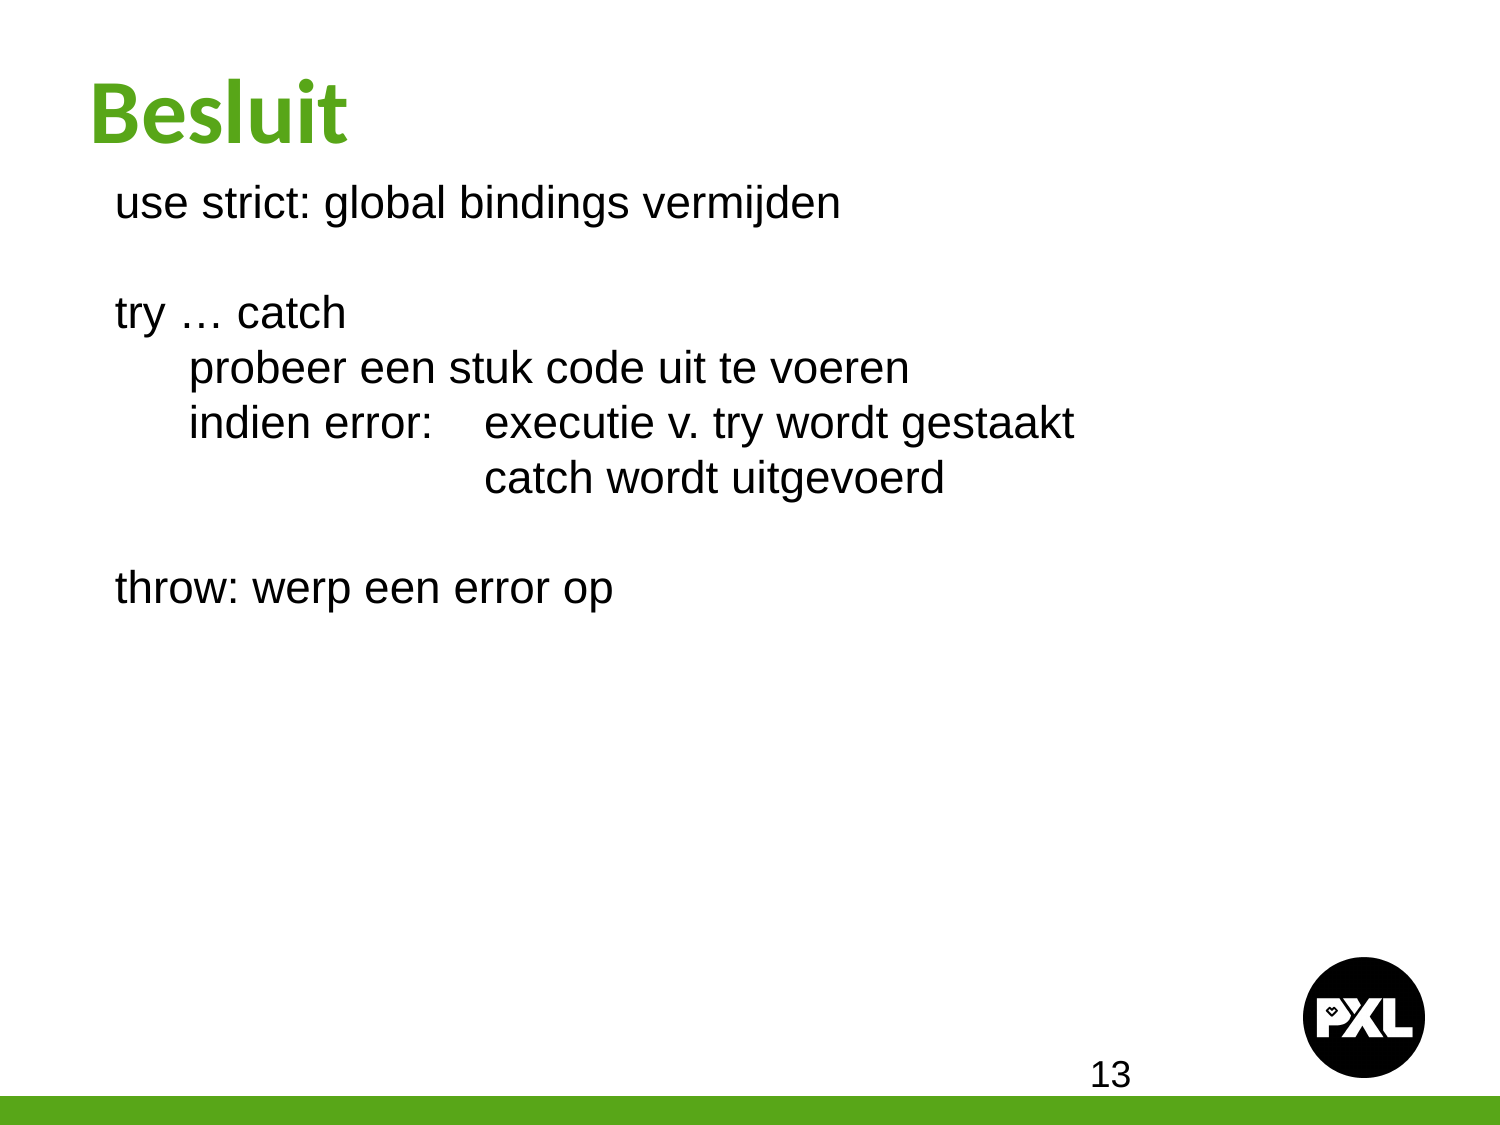

Besluit
use strict: global bindings vermijden
try … catch
	probeer een stuk code uit te voeren
	indien error: 	executie v. try wordt gestaakt
					catch wordt uitgevoerd
throw: werp een error op